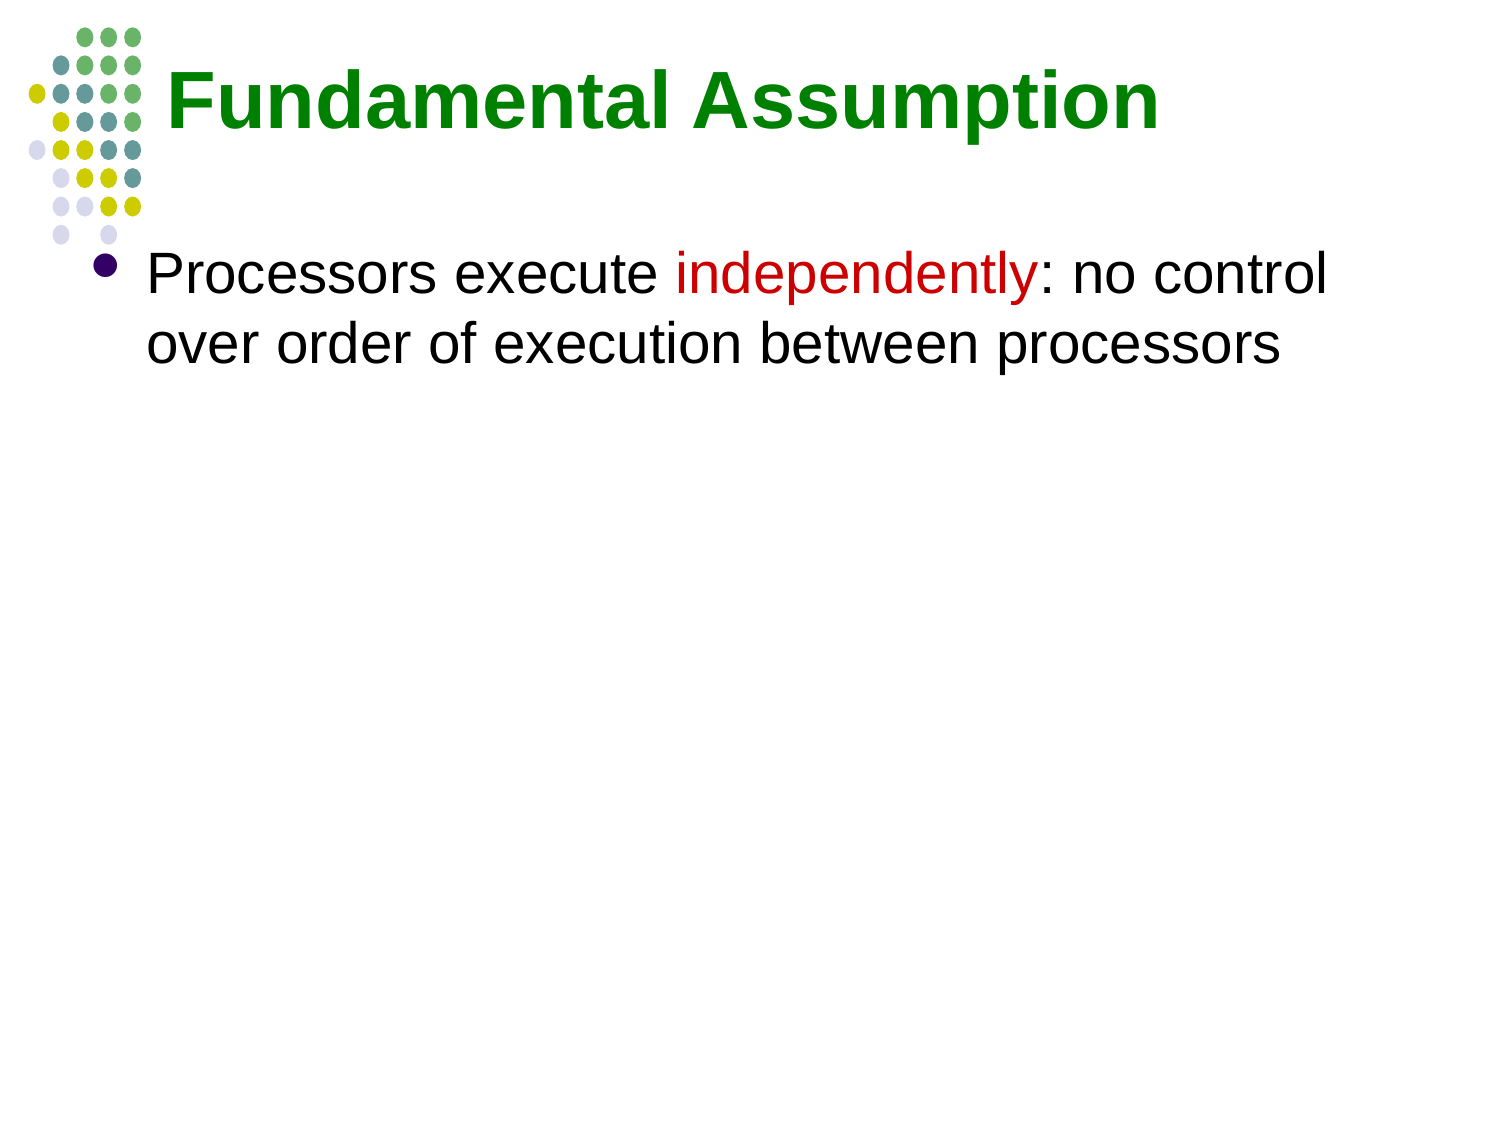

# Fundamental Assumption
Processors execute independently: no control over order of execution between processors